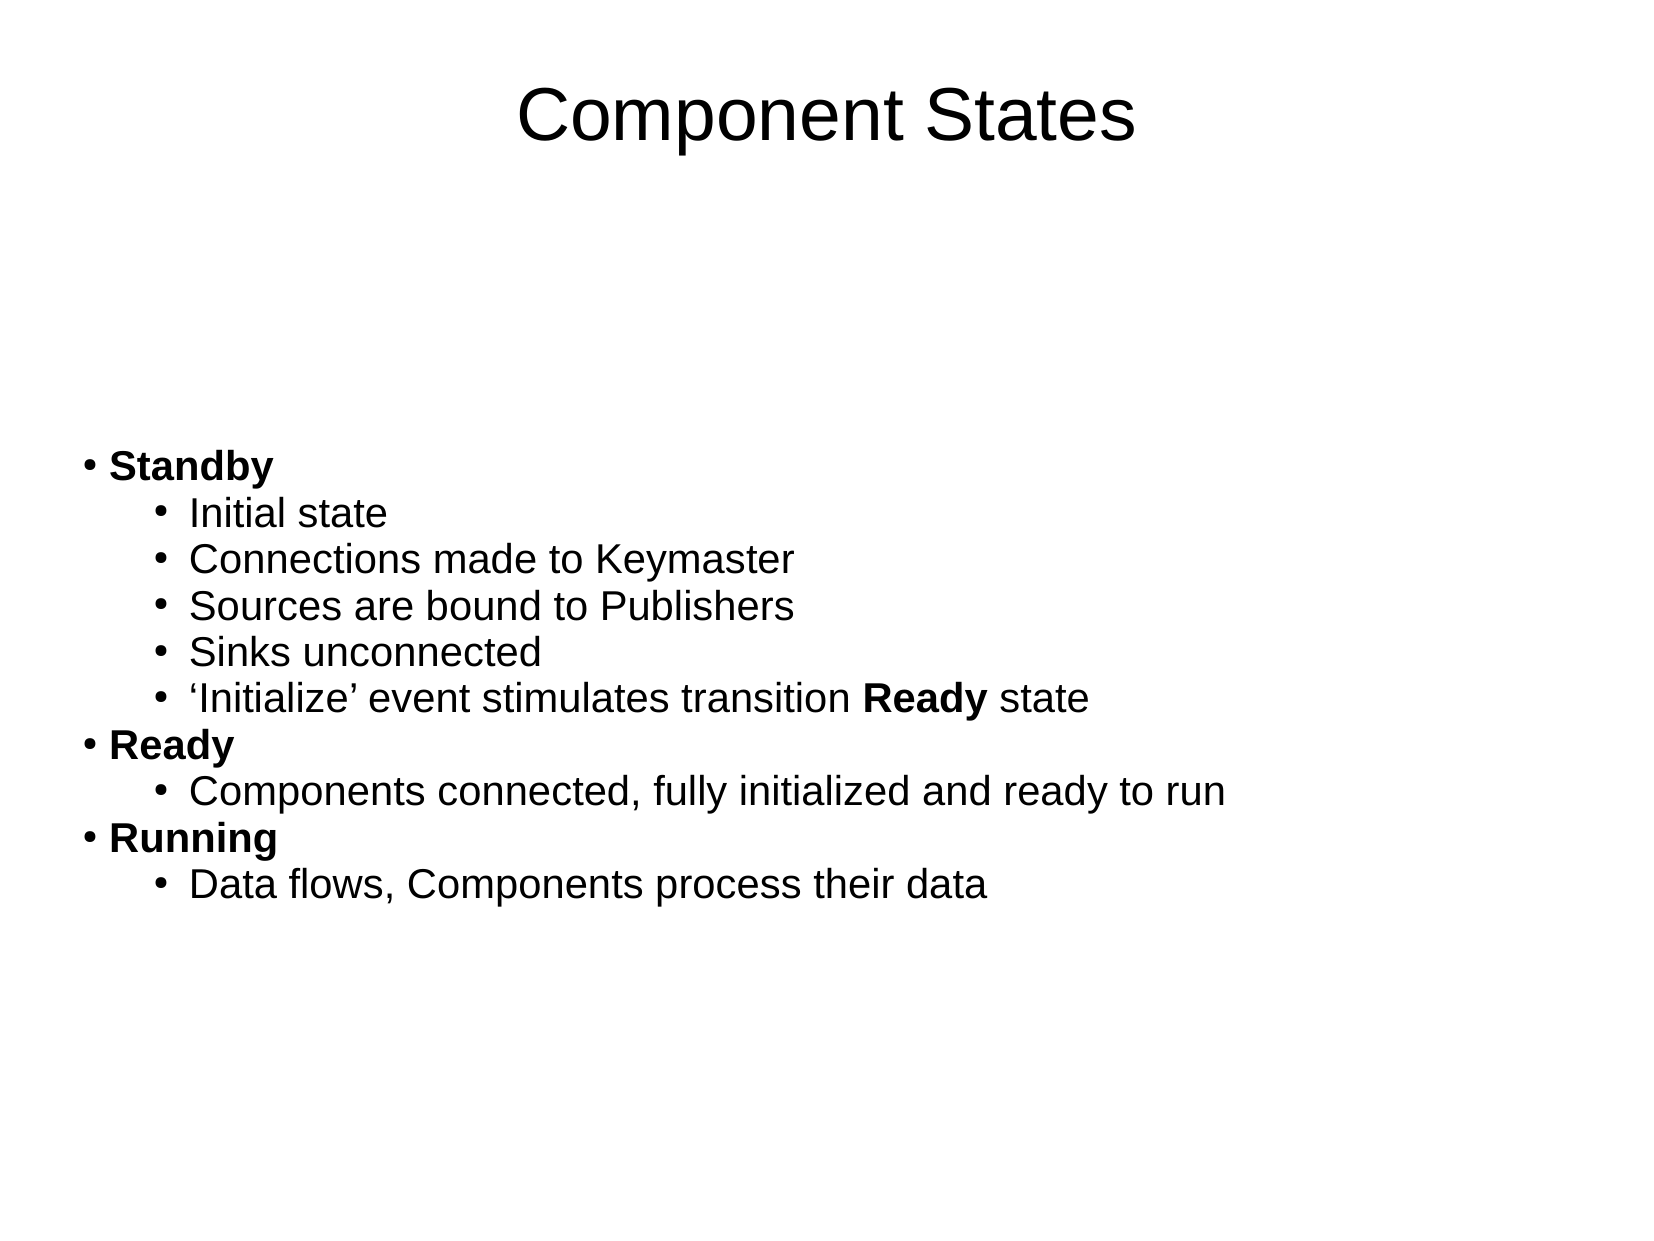

# Component States
 Standby
Initial state
Connections made to Keymaster
Sources are bound to Publishers
Sinks unconnected
‘Initialize’ event stimulates transition Ready state
 Ready
Components connected, fully initialized and ready to run
 Running
Data flows, Components process their data